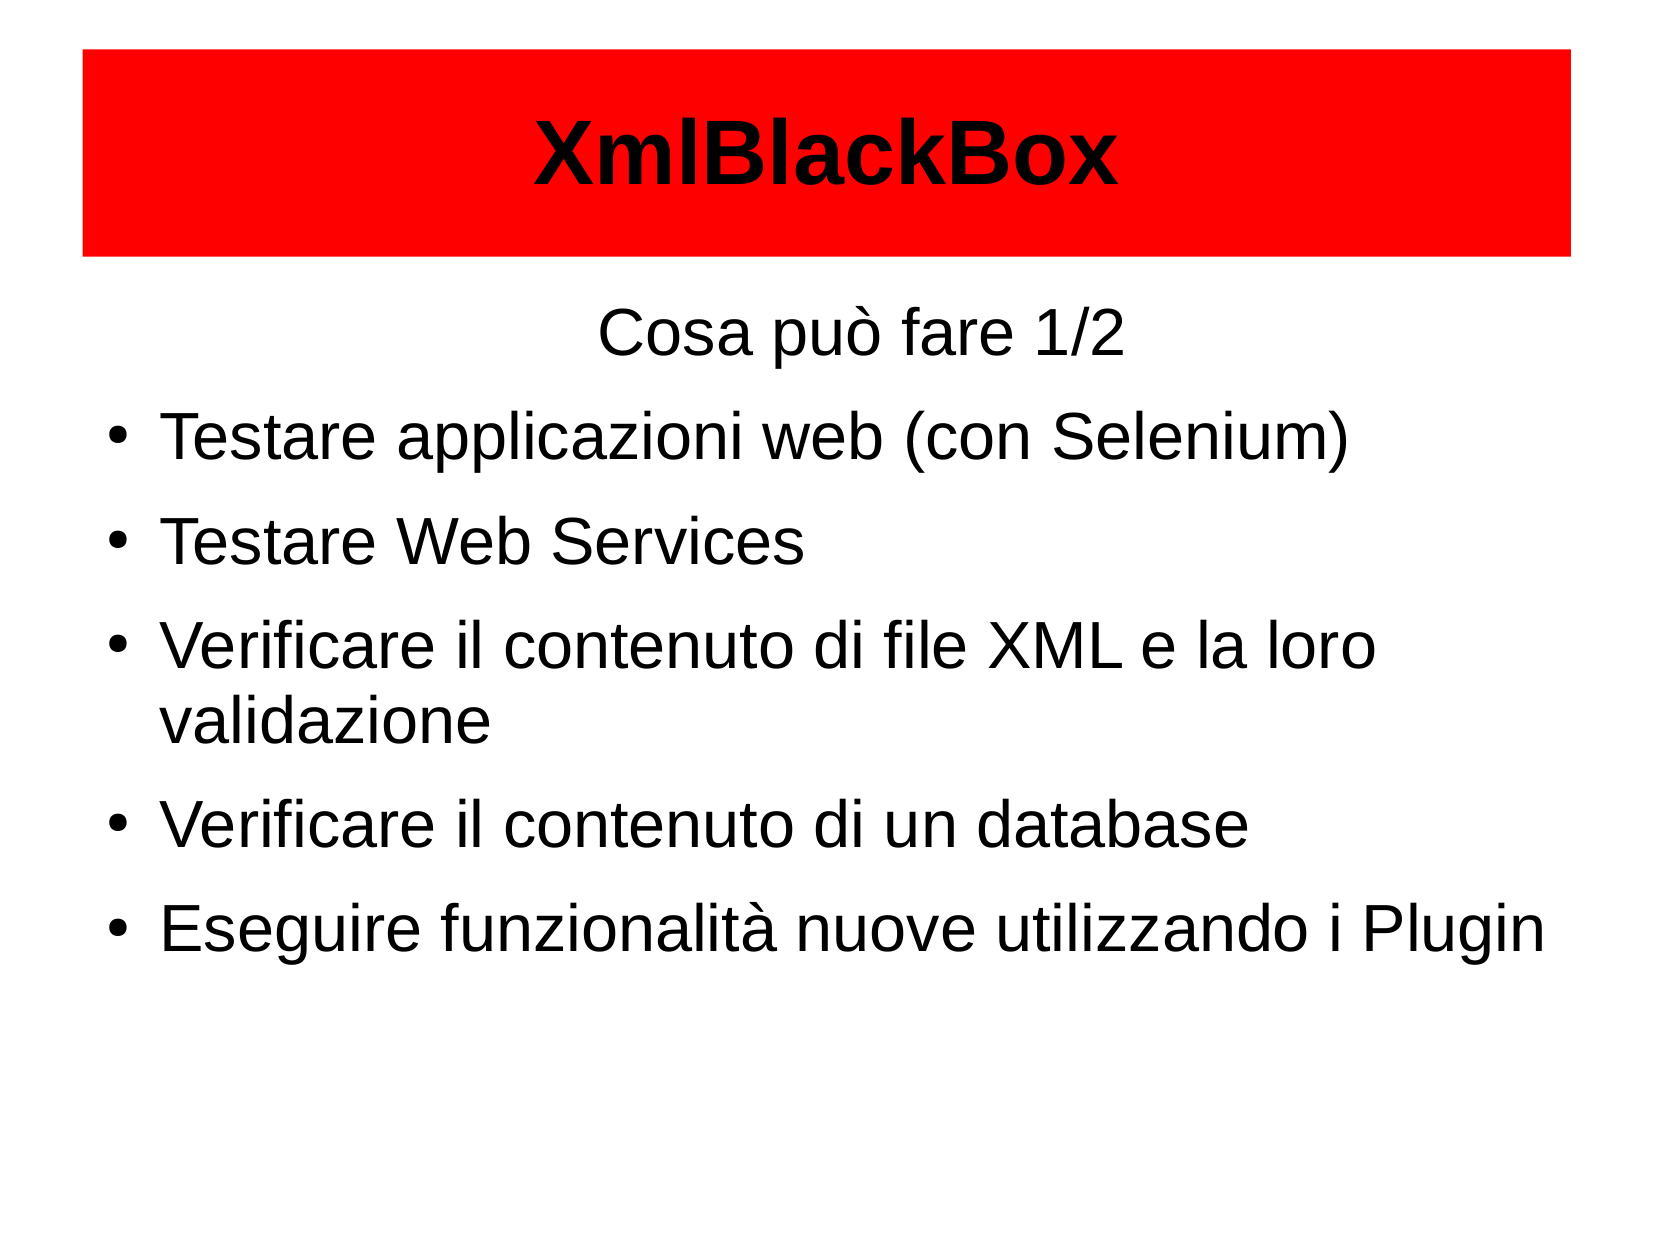

# XmlBlackBox
Cosa può fare 1/2
Testare applicazioni web (con Selenium)
Testare Web Services
Verificare il contenuto di file XML e la loro validazione
Verificare il contenuto di un database
Eseguire funzionalità nuove utilizzando i Plugin